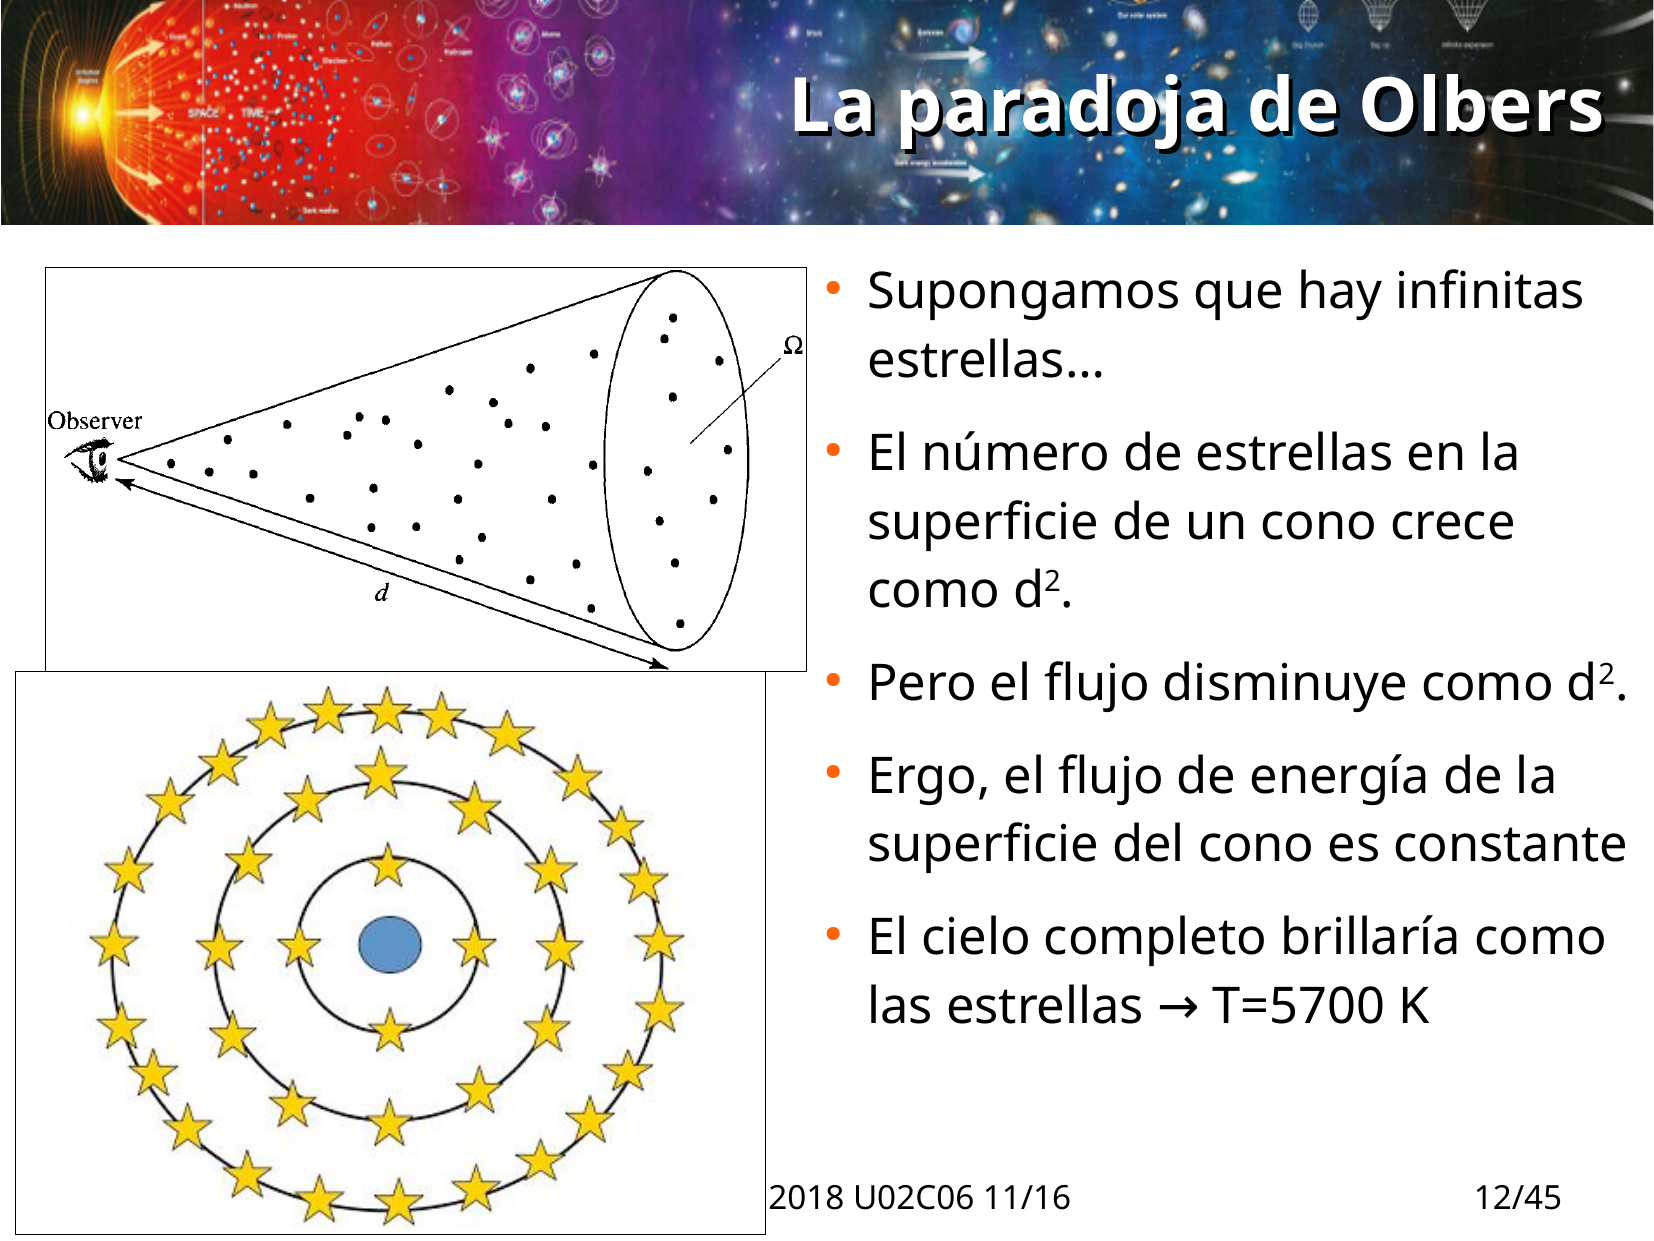

# La paradoja de Olbers
Supongamos que hay infinitas estrellas…
El número de estrellas en la superficie de un cono crece como d2.
Pero el flujo disminuye como d2.
Ergo, el flujo de energía de la superficie del cono es constante
El cielo completo brillaría como las estrellas → T=5700 K
Oct 24, 2018
Asorey IPAC 2018 U02C06 11/16
12